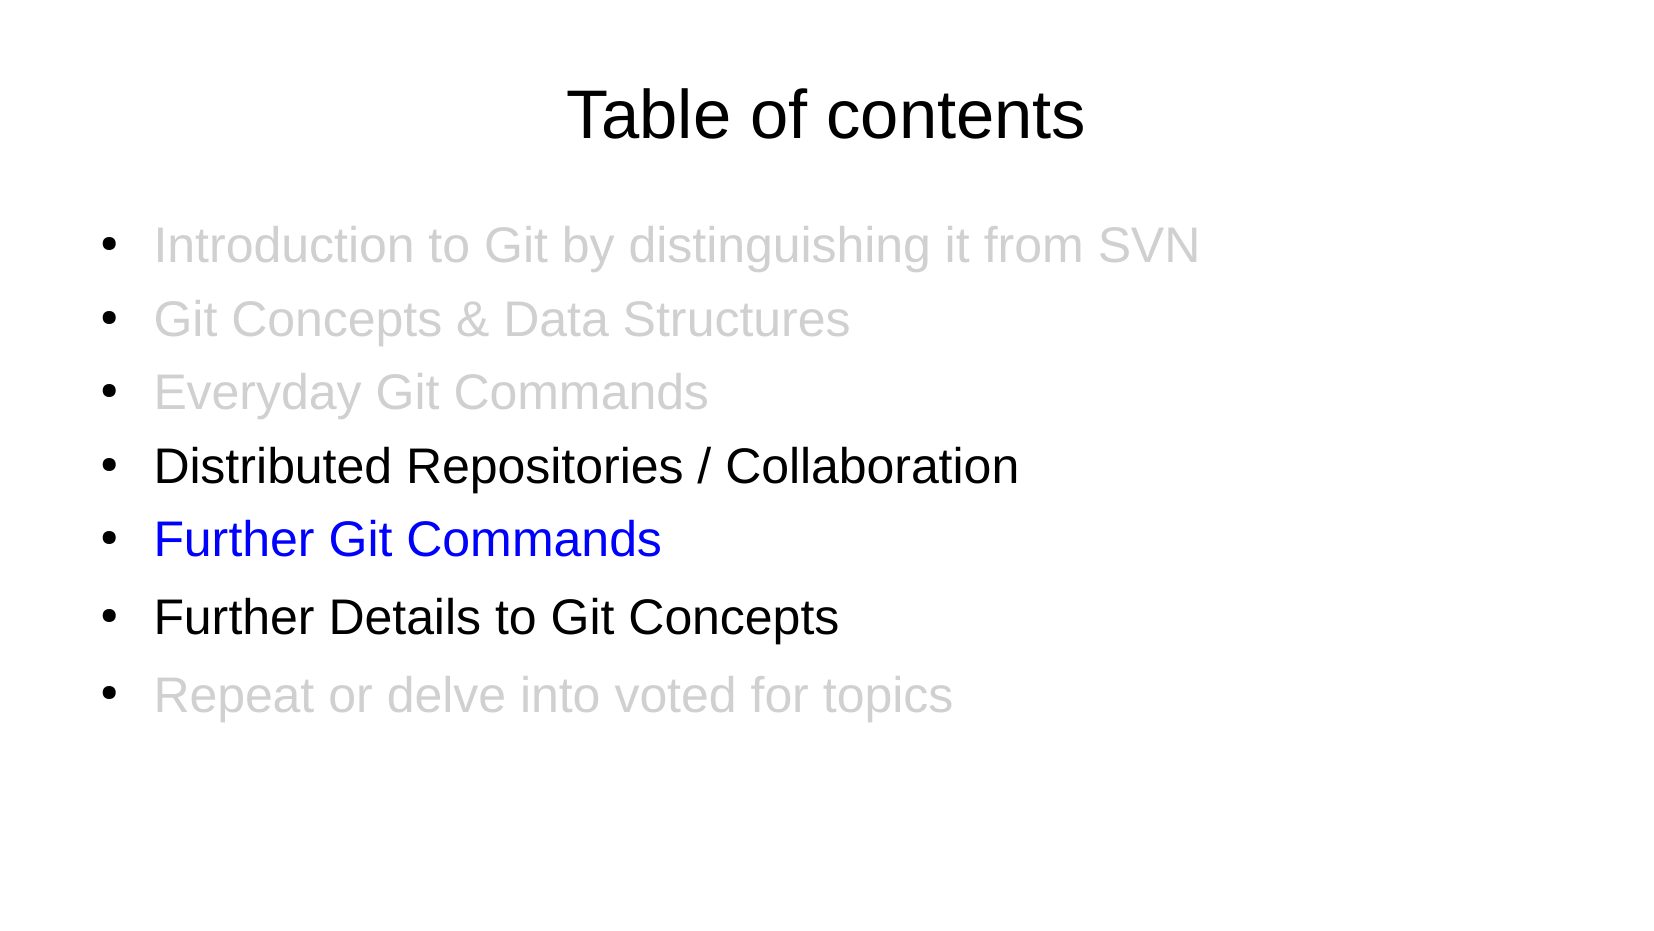

# Table of contents
Introduction to Git by distinguishing it from SVN
Git Concepts & Data Structures
Everyday Git Commands
Distributed Repositories / Collaboration
Further Git Commands
Further Details to Git Concepts
Repeat or delve into voted for topics